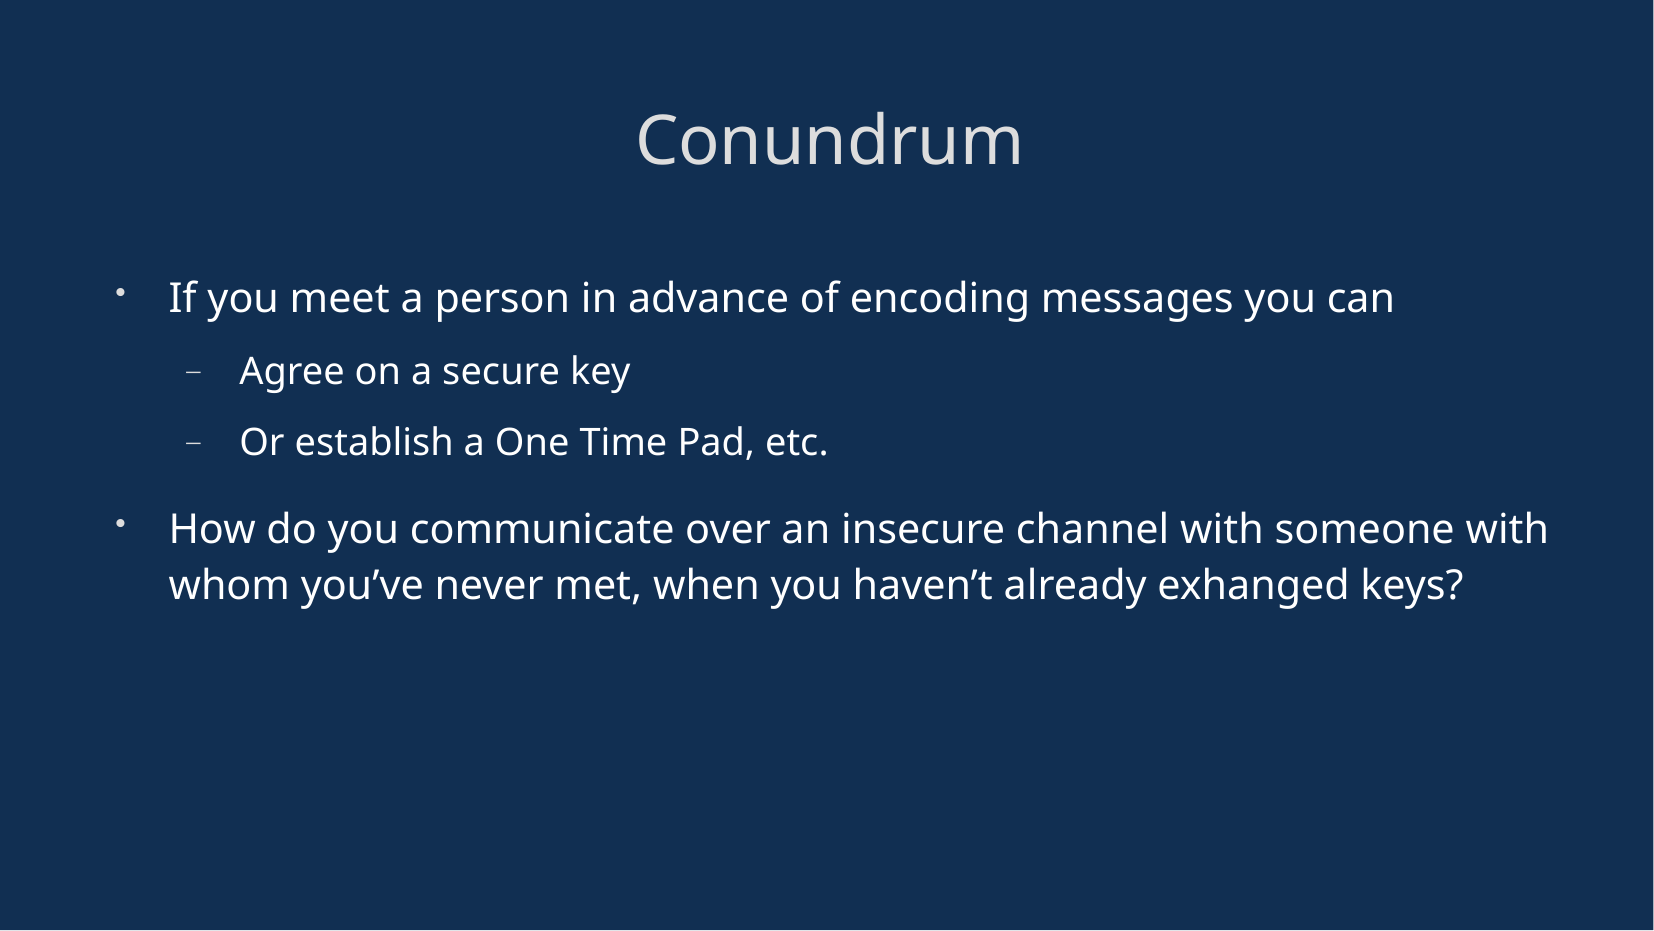

# Conundrum
If you meet a person in advance of encoding messages you can
Agree on a secure key
Or establish a One Time Pad, etc.
How do you communicate over an insecure channel with someone with whom you’ve never met, when you haven’t already exhanged keys?